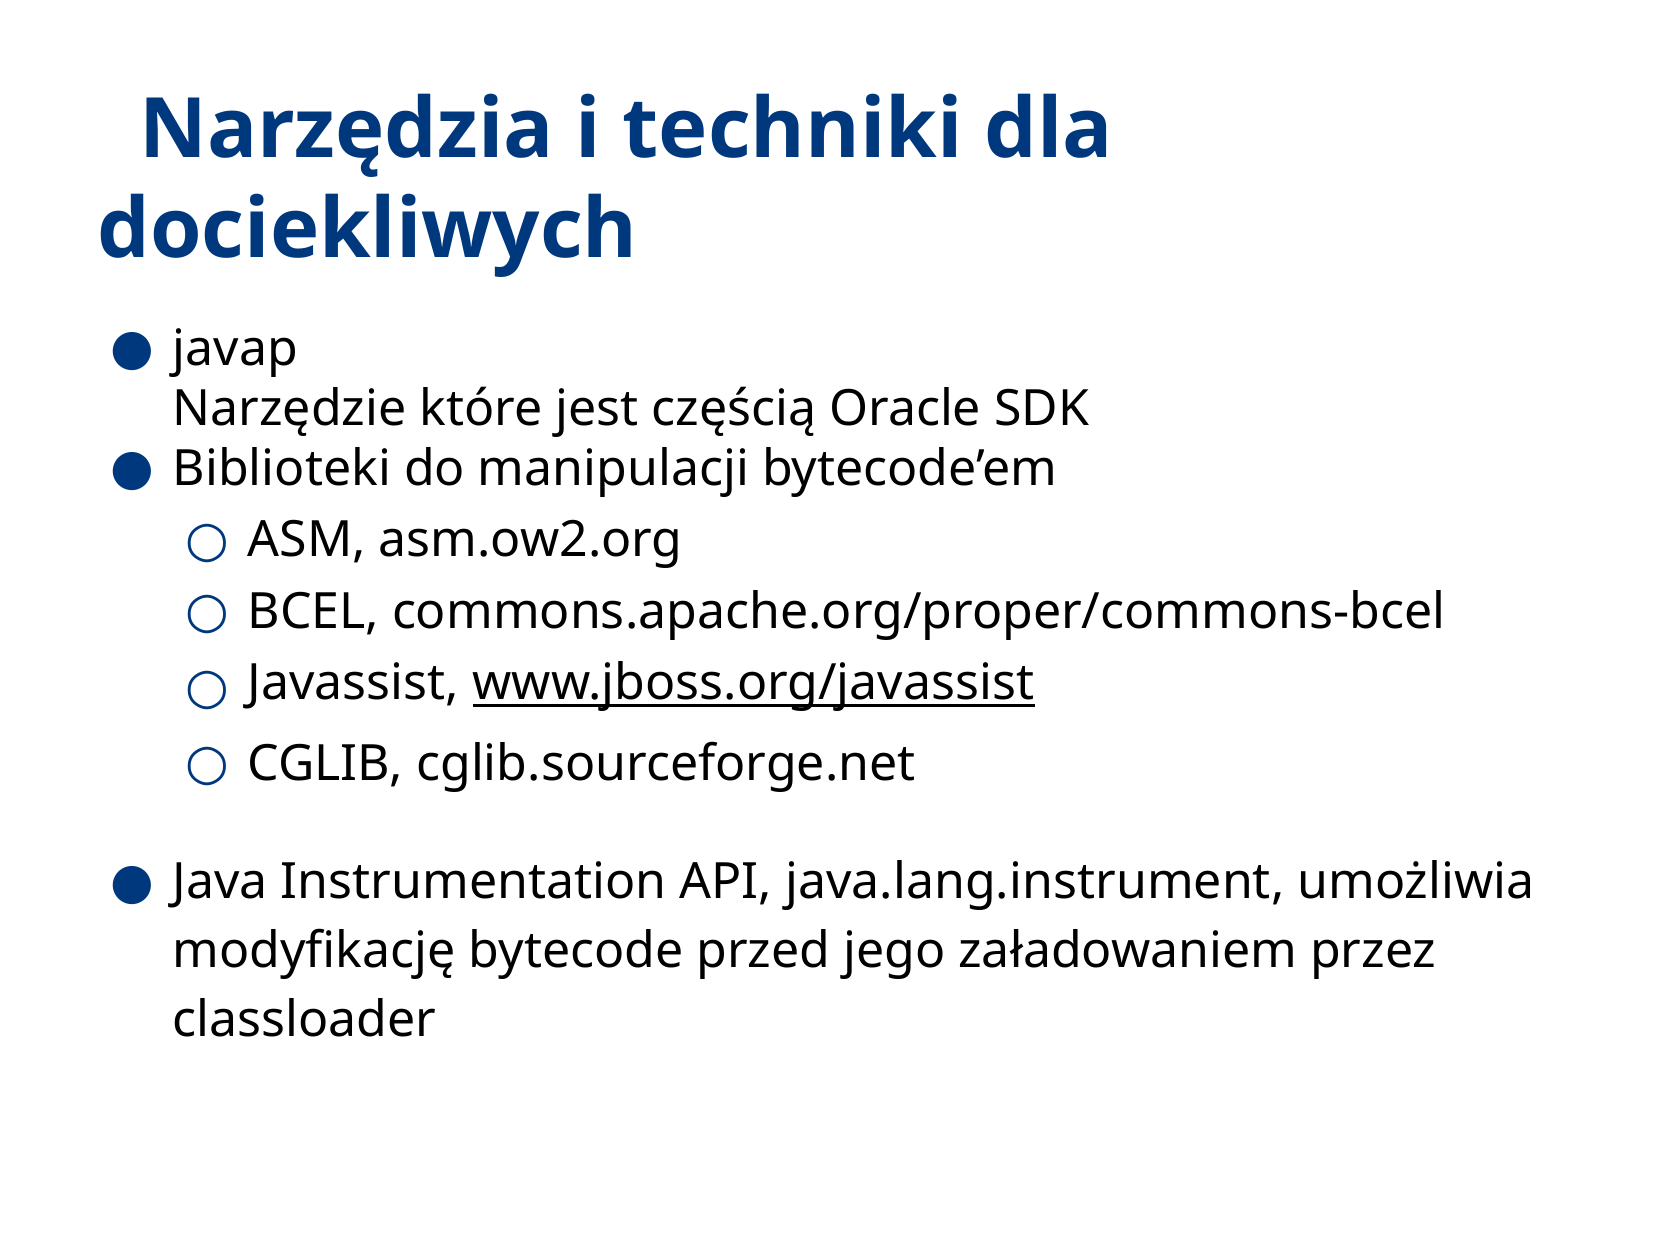

Narzędzia i techniki dla dociekliwych
# javap Narzędzie które jest częścią Oracle SDK
Biblioteki do manipulacji bytecode’em
ASM, asm.ow2.org
BCEL, commons.apache.org/proper/commons-bcel
Javassist, www.jboss.org/javassist
CGLIB, cglib.sourceforge.net
Java Instrumentation API, java.lang.instrument, umożliwia modyfikację bytecode przed jego załadowaniem przez classloader